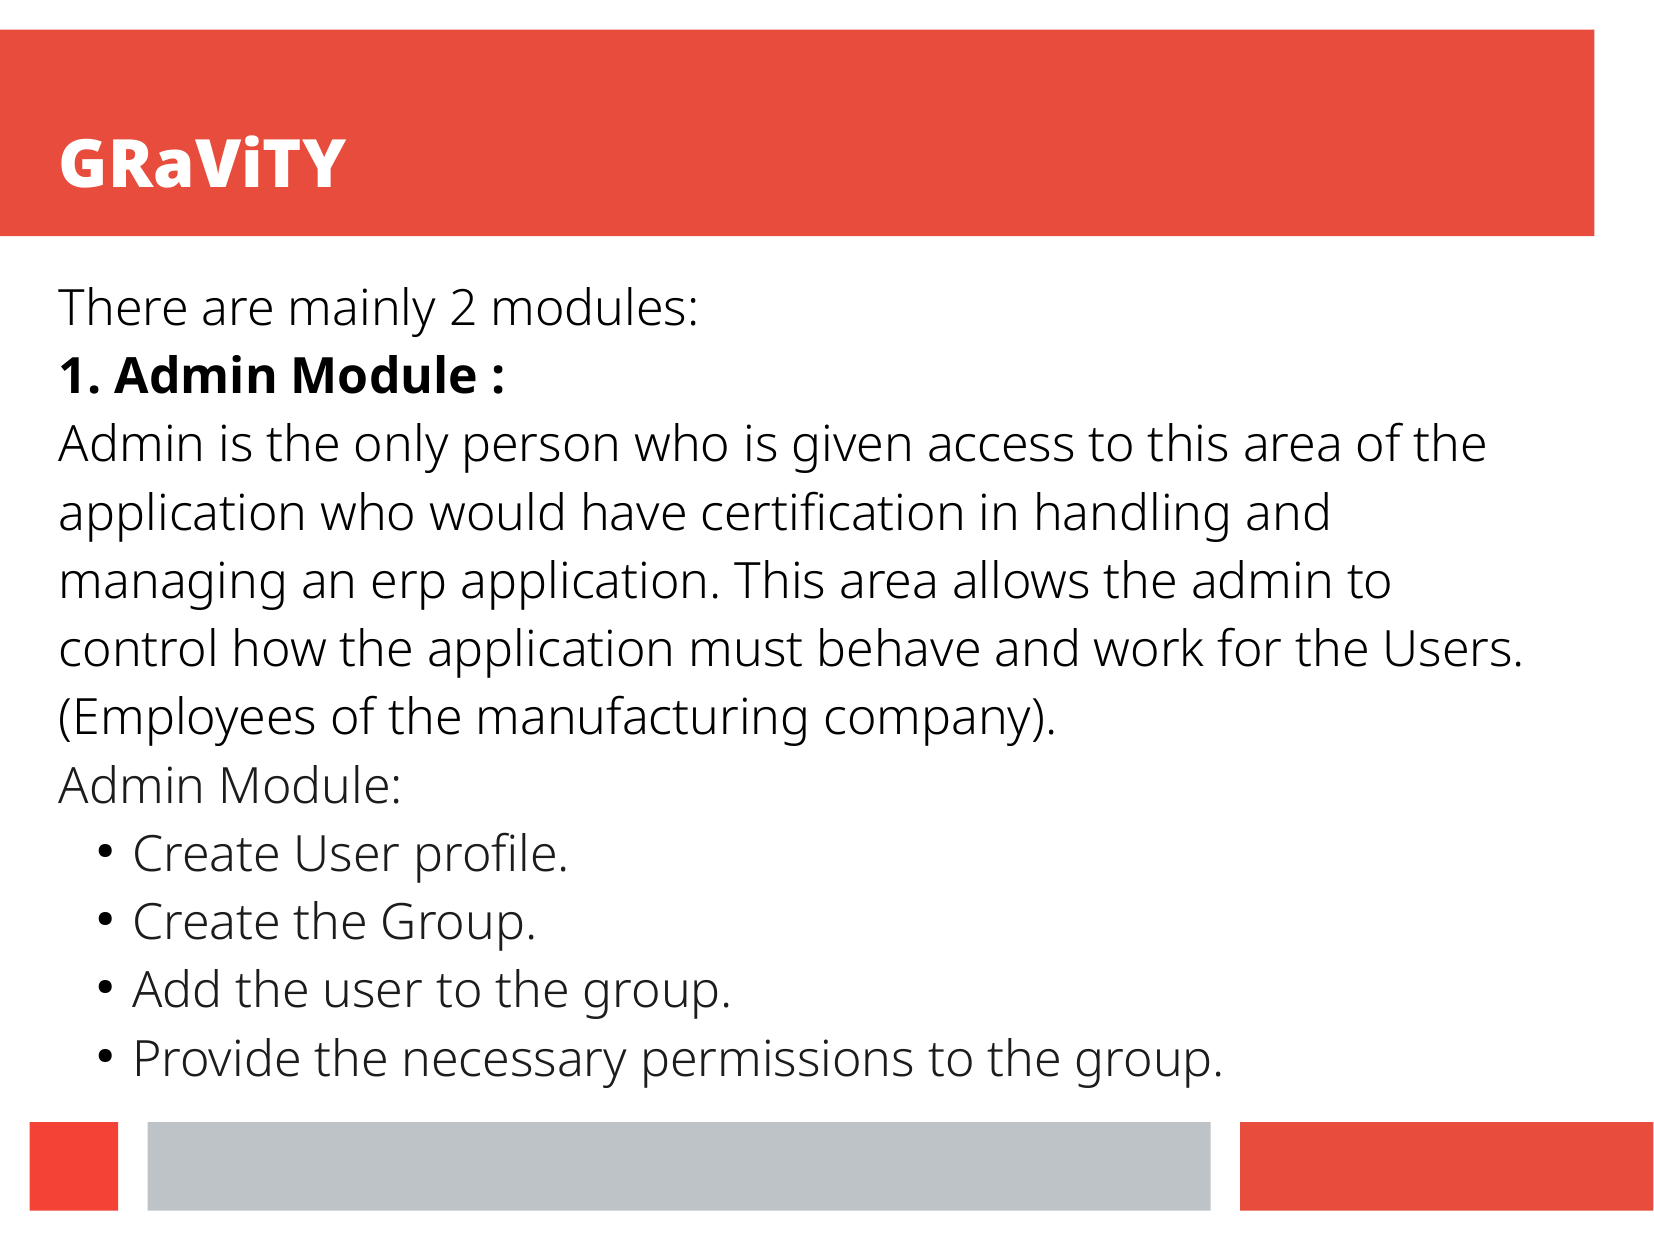

# GRaViTY
There are mainly 2 modules:
1. Admin Module :
Admin is the only person who is given access to this area of the application who would have certification in handling and managing an erp application. This area allows the admin to control how the application must behave and work for the Users. (Employees of the manufacturing company).
Admin Module:
Create User profile.
Create the Group.
Add the user to the group.
Provide the necessary permissions to the group.